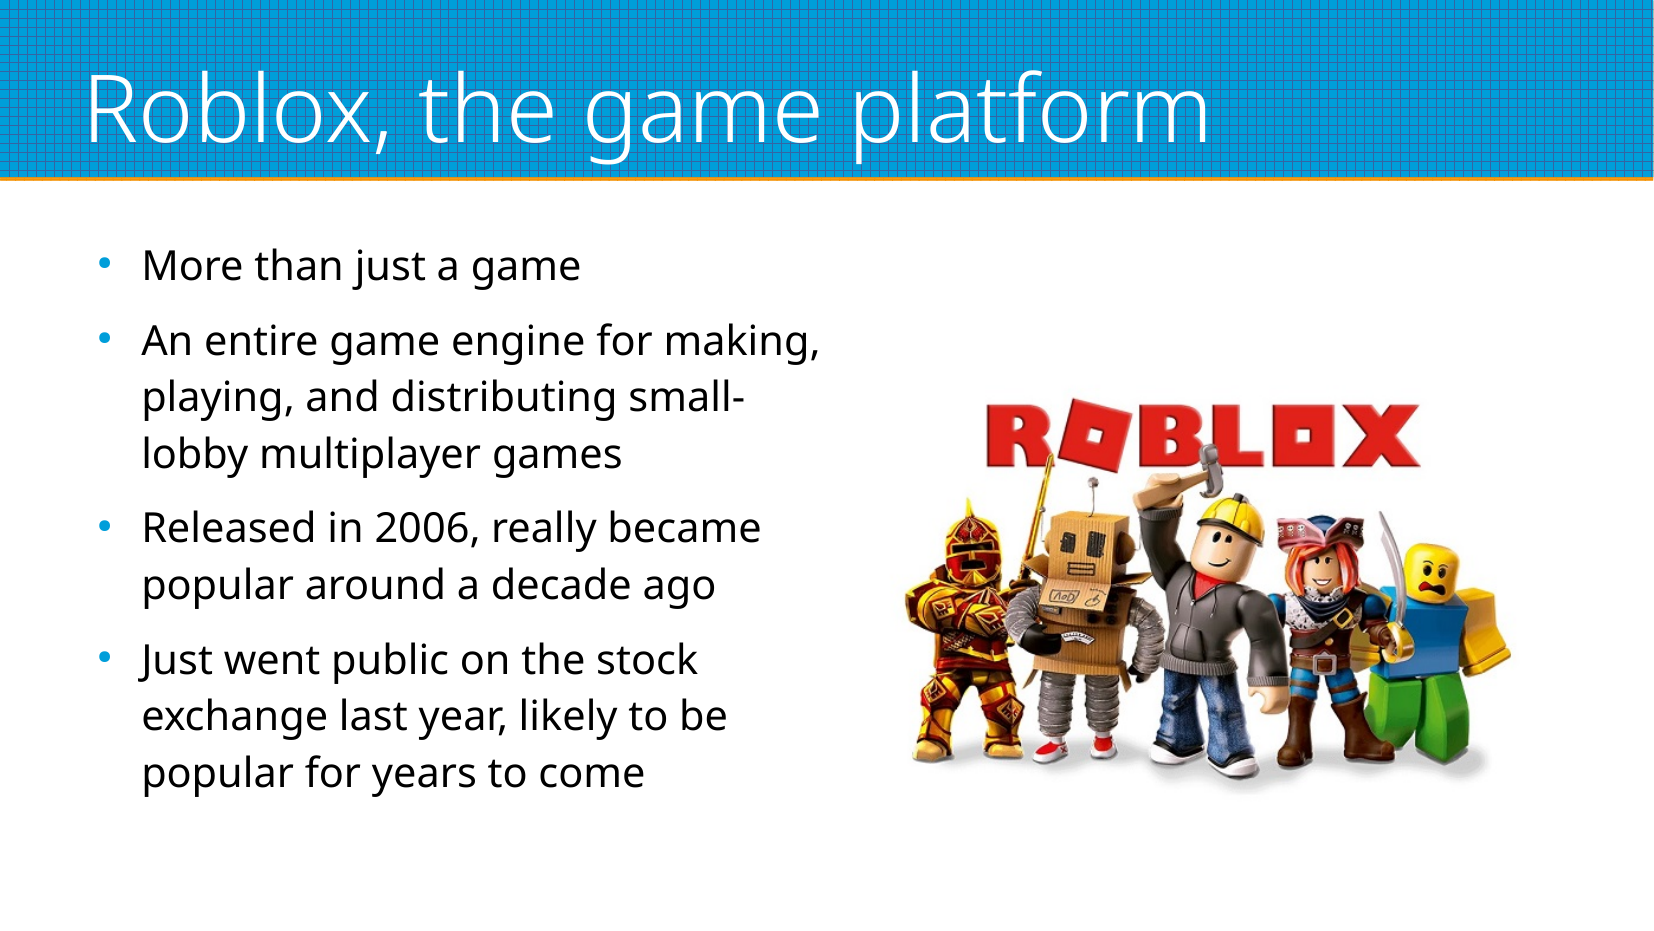

# Roblox, the game platform
More than just a game
An entire game engine for making, playing, and distributing small-lobby multiplayer games
Released in 2006, really became popular around a decade ago
Just went public on the stock exchange last year, likely to be popular for years to come